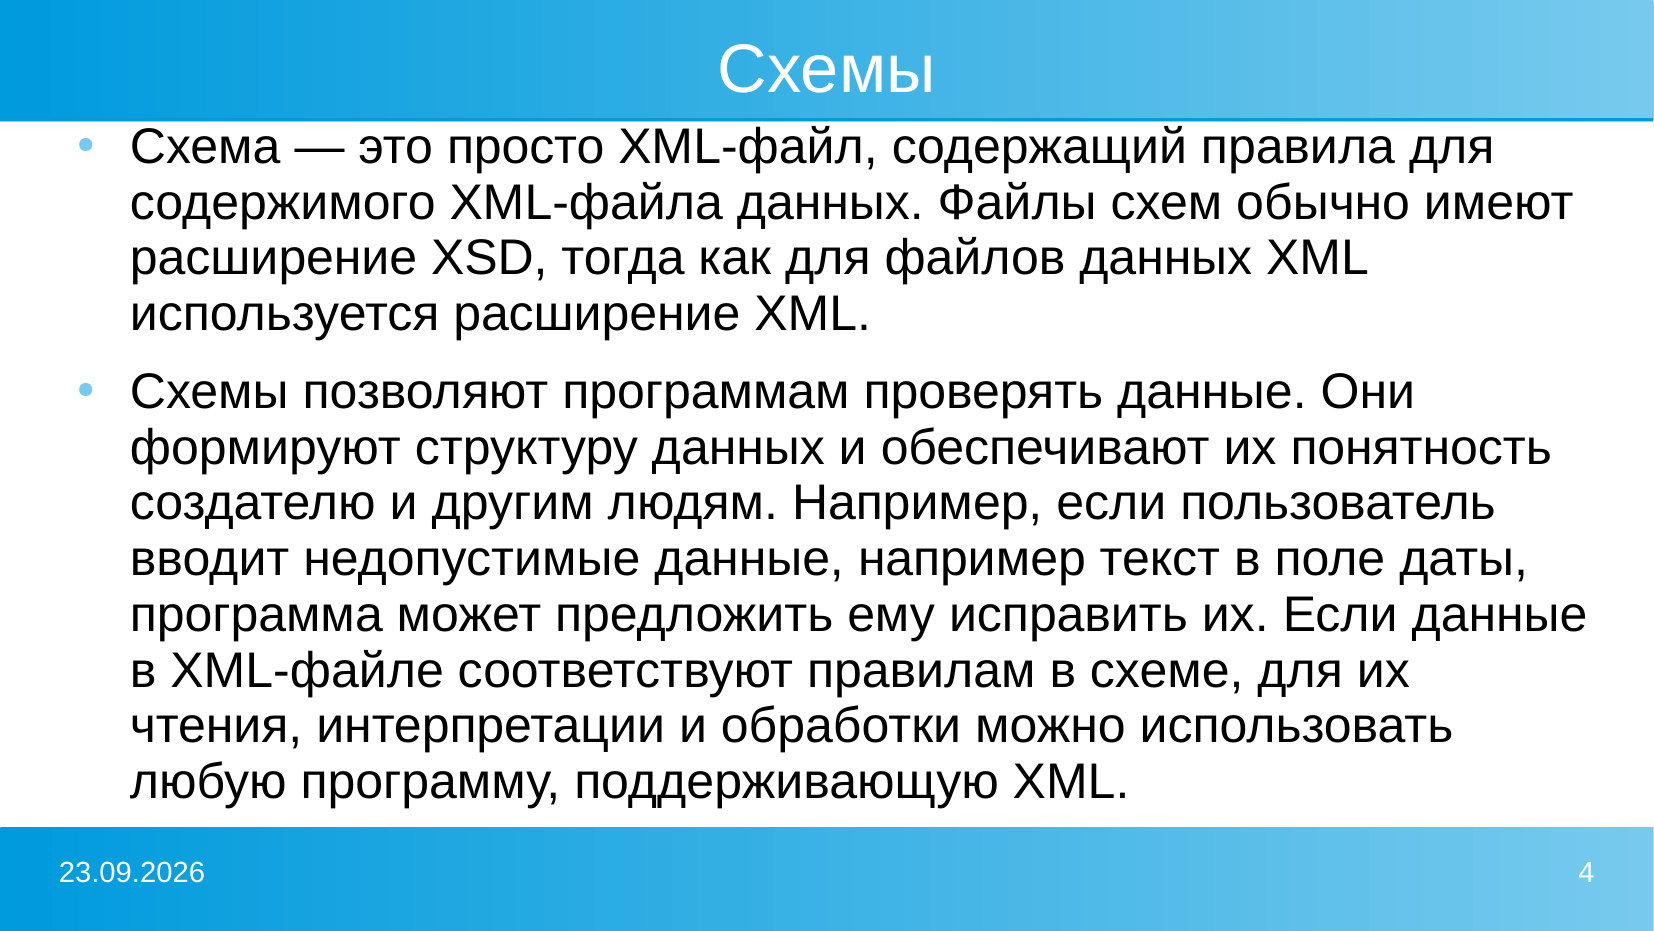

# Схемы
Схема — это просто XML-файл, содержащий правила для содержимого XML-файла данных. Файлы схем обычно имеют расширение XSD, тогда как для файлов данных XML используется расширение XML.
Схемы позволяют программам проверять данные. Они формируют структуру данных и обеспечивают их понятность создателю и другим людям. Например, если пользователь вводит недопустимые данные, например текст в поле даты, программа может предложить ему исправить их. Если данные в XML-файле соответствуют правилам в схеме, для их чтения, интерпретации и обработки можно использовать любую программу, поддерживающую XML.
4